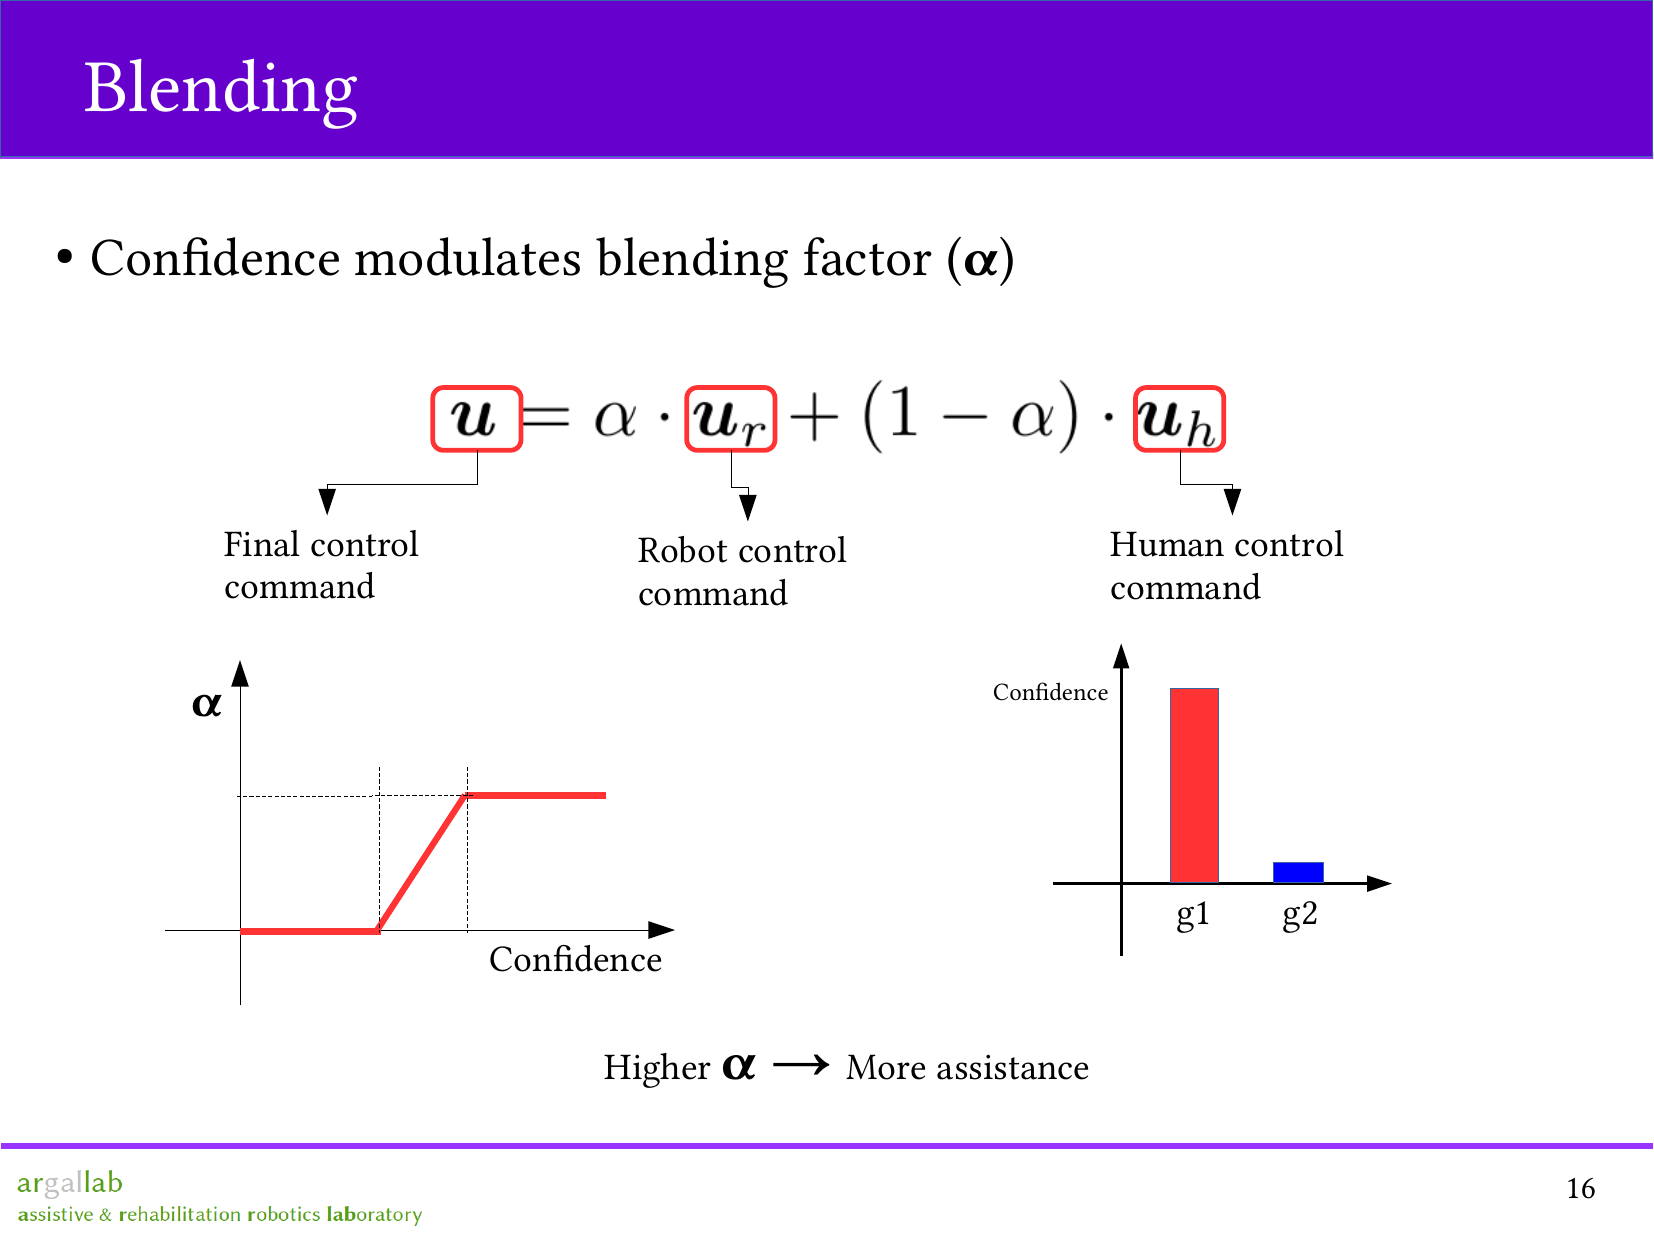

Blending
Confidence modulates blending factor (α)
Final control
command
Human control
command
Robot control
command
α
Confidence
g1
g2
Confidence
Higher α → More assistance